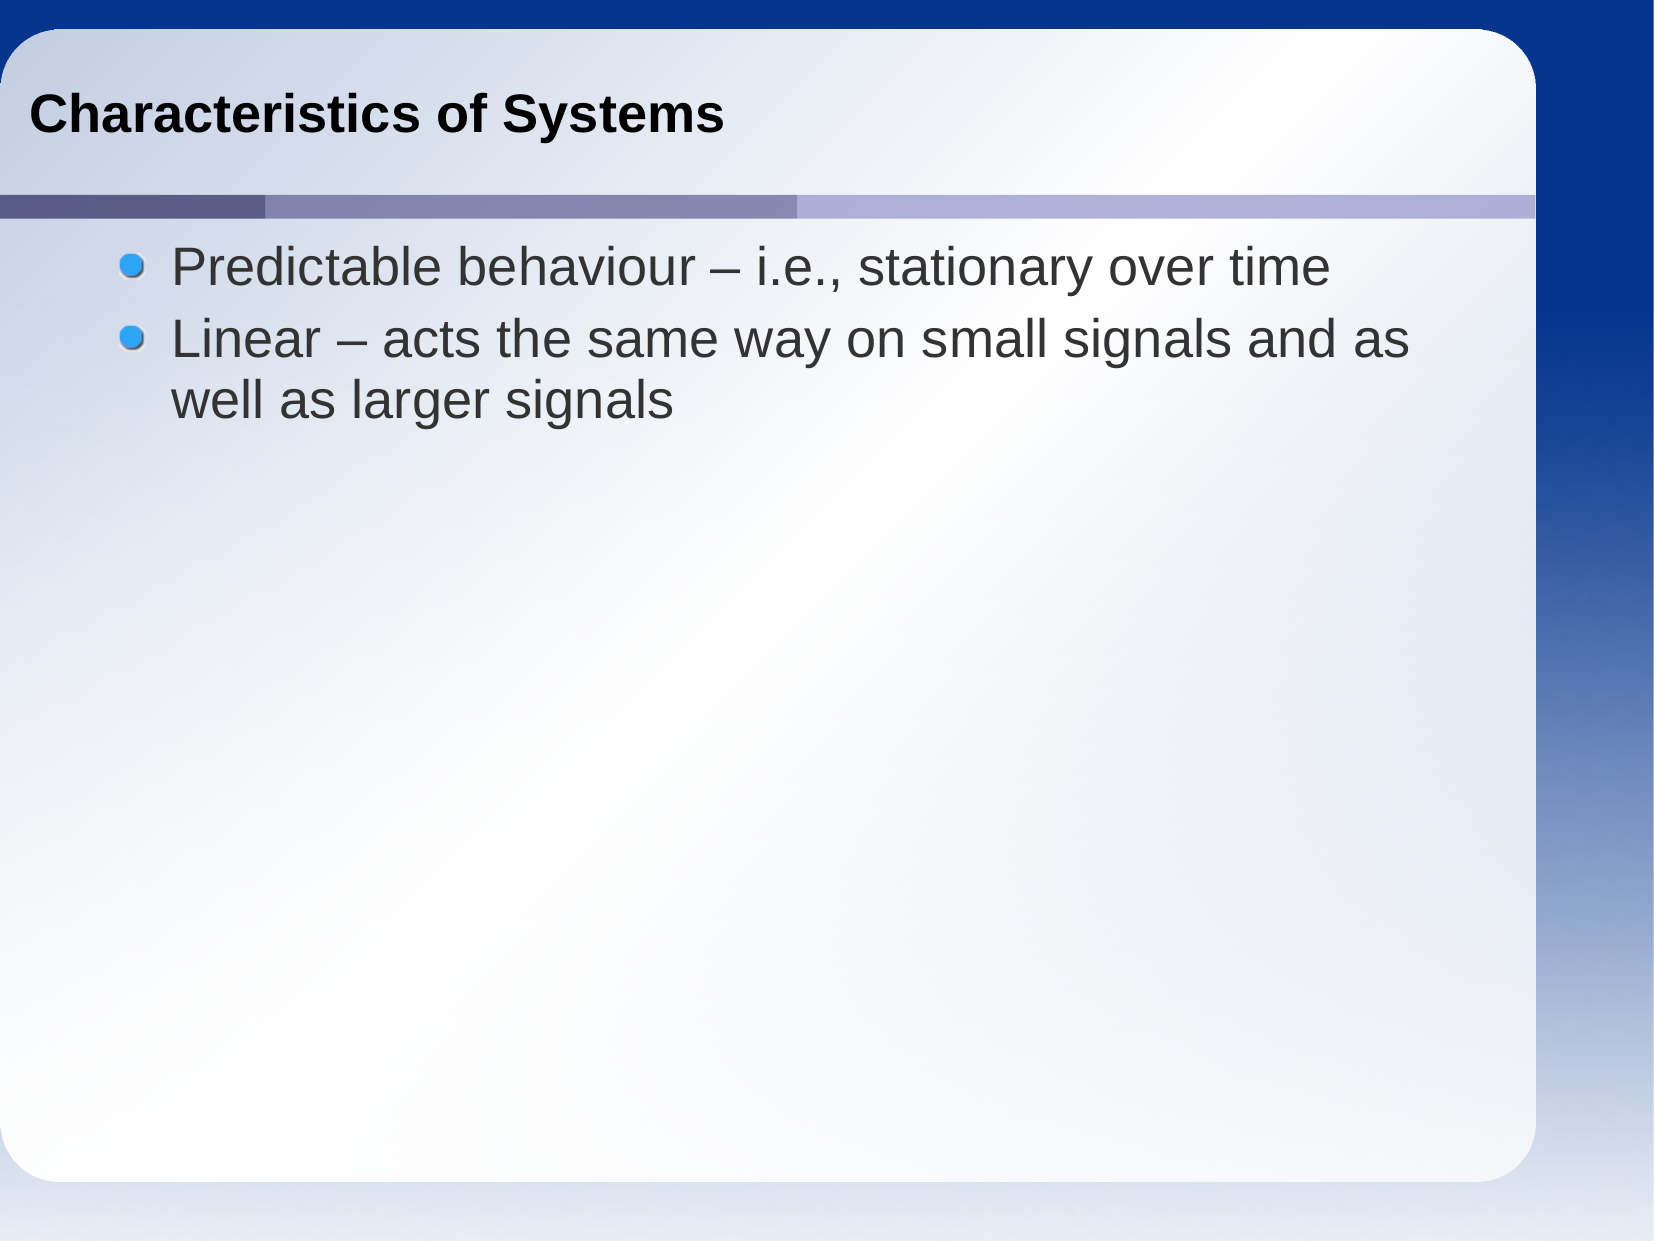

# Characteristics of Systems
Predictable behaviour – i.e., stationary over time
Linear – acts the same way on small signals and as well as larger signals